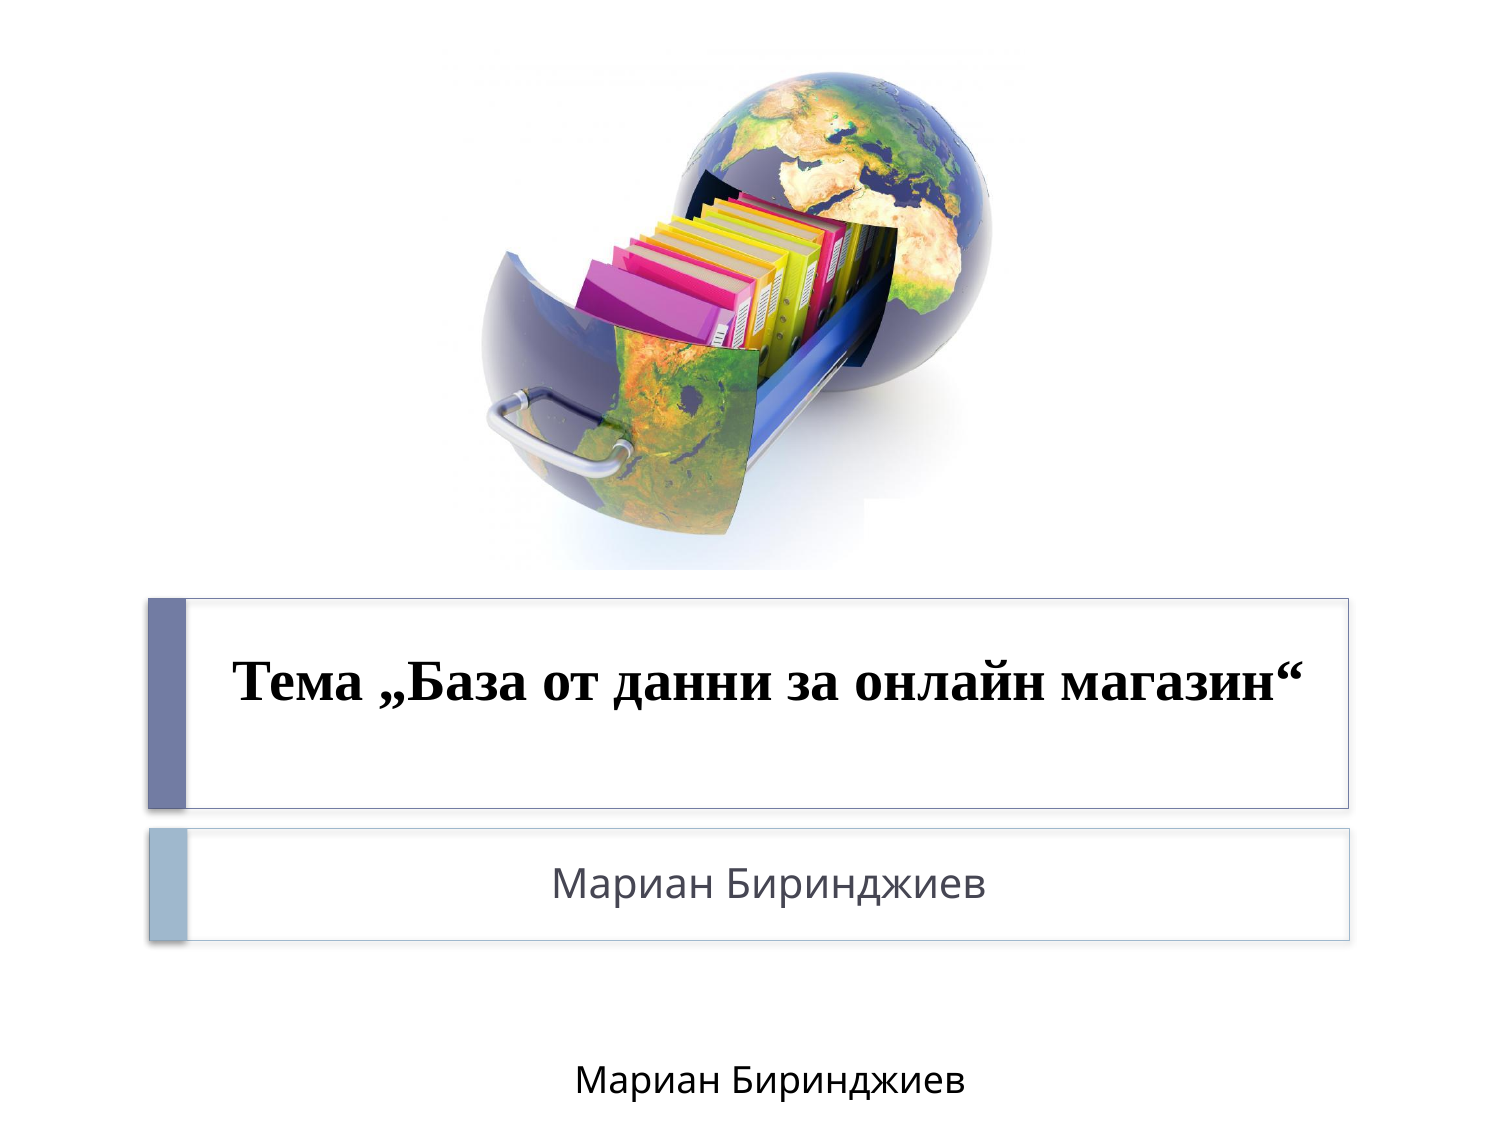

Тема „База от данни за онлайн магазин“
# Мариан Биринджиев
Мариан Биринджиев